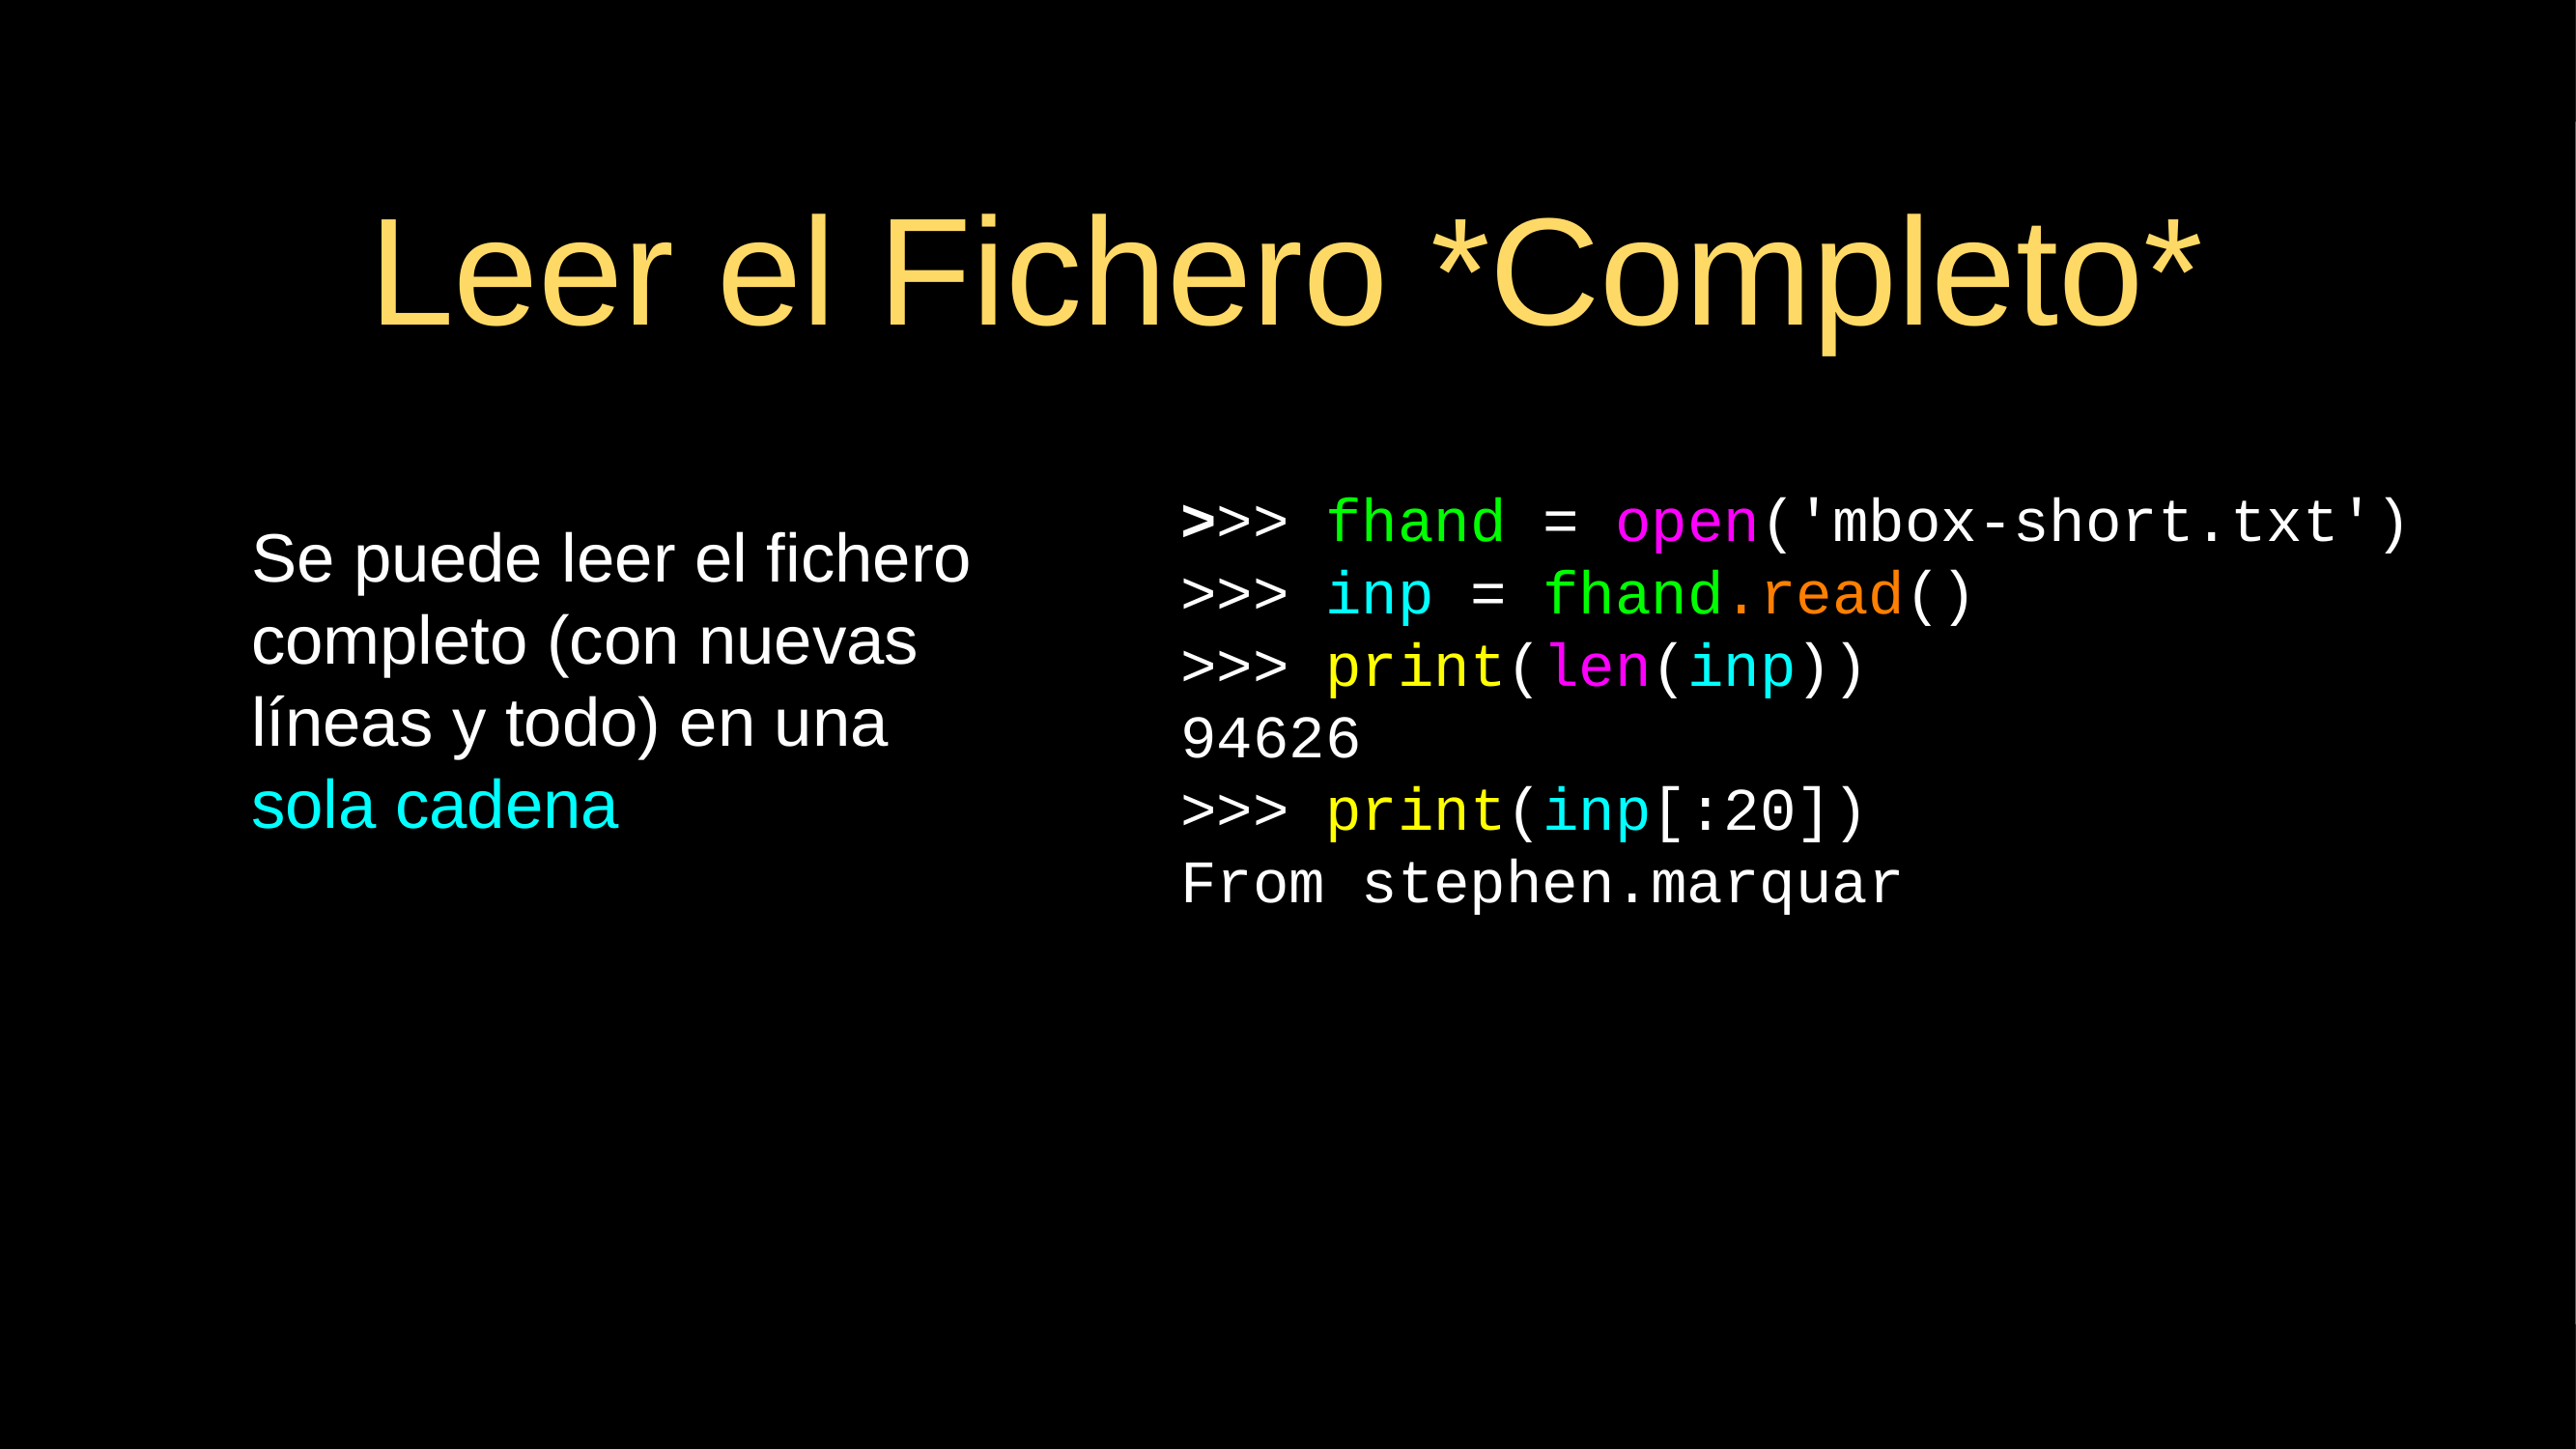

# Leer el Fichero *Completo*
Se puede leer el fichero completo (con nuevas líneas y todo) en una sola cadena
>>> fhand = open('mbox-short.txt')
>>> inp = fhand.read()
>>> print(len(inp))
94626
>>> print(inp[:20])
From stephen.marquar